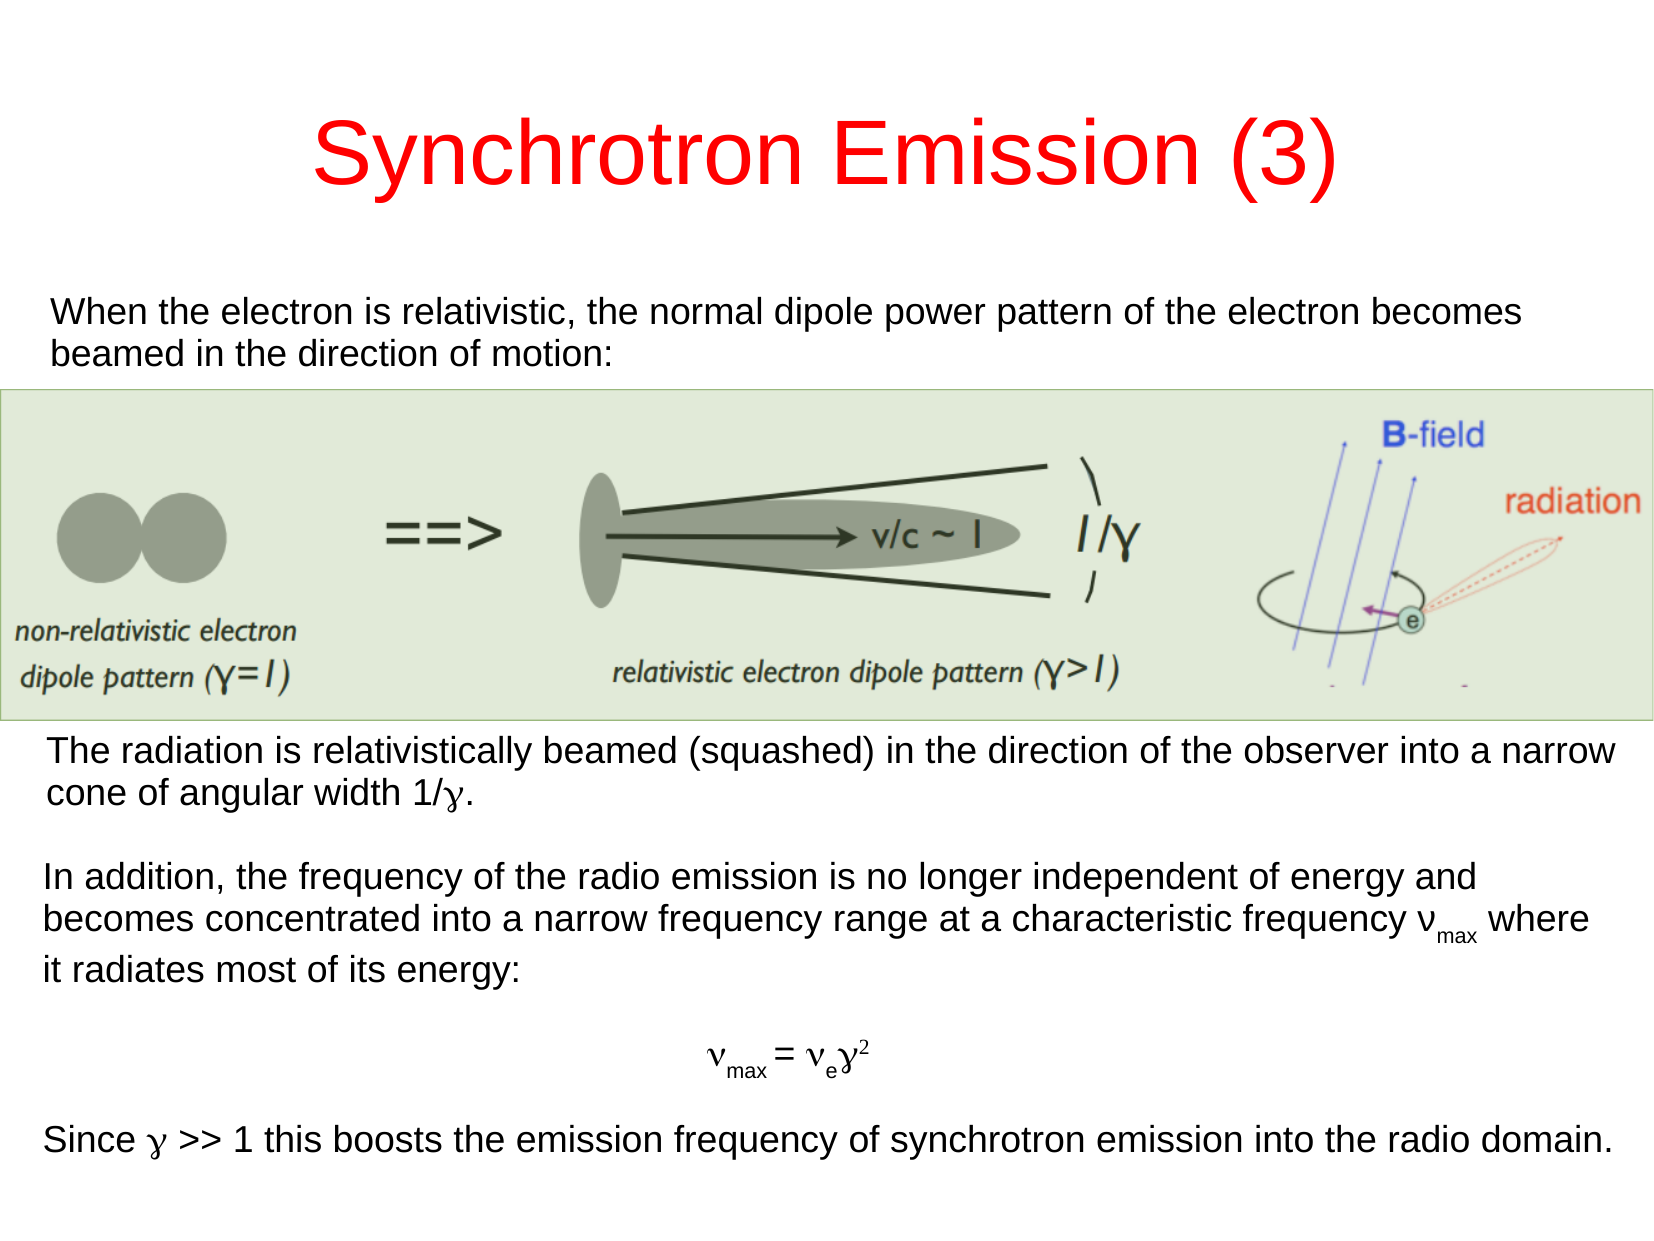

# Synchrotron Emission (3)
When the electron is relativistic, the normal dipole power pattern of the electron becomes
beamed in the direction of motion:
The radiation is relativistically beamed (squashed) in the direction of the observer into a narrow
cone of angular width 1/g.
In addition, the frequency of the radio emission is no longer independent of energy and becomes concentrated into a narrow frequency range at a characteristic frequency νmax where it radiates most of its energy:
									nmax = neg2
Since g >> 1 this boosts the emission frequency of synchrotron emission into the radio domain.